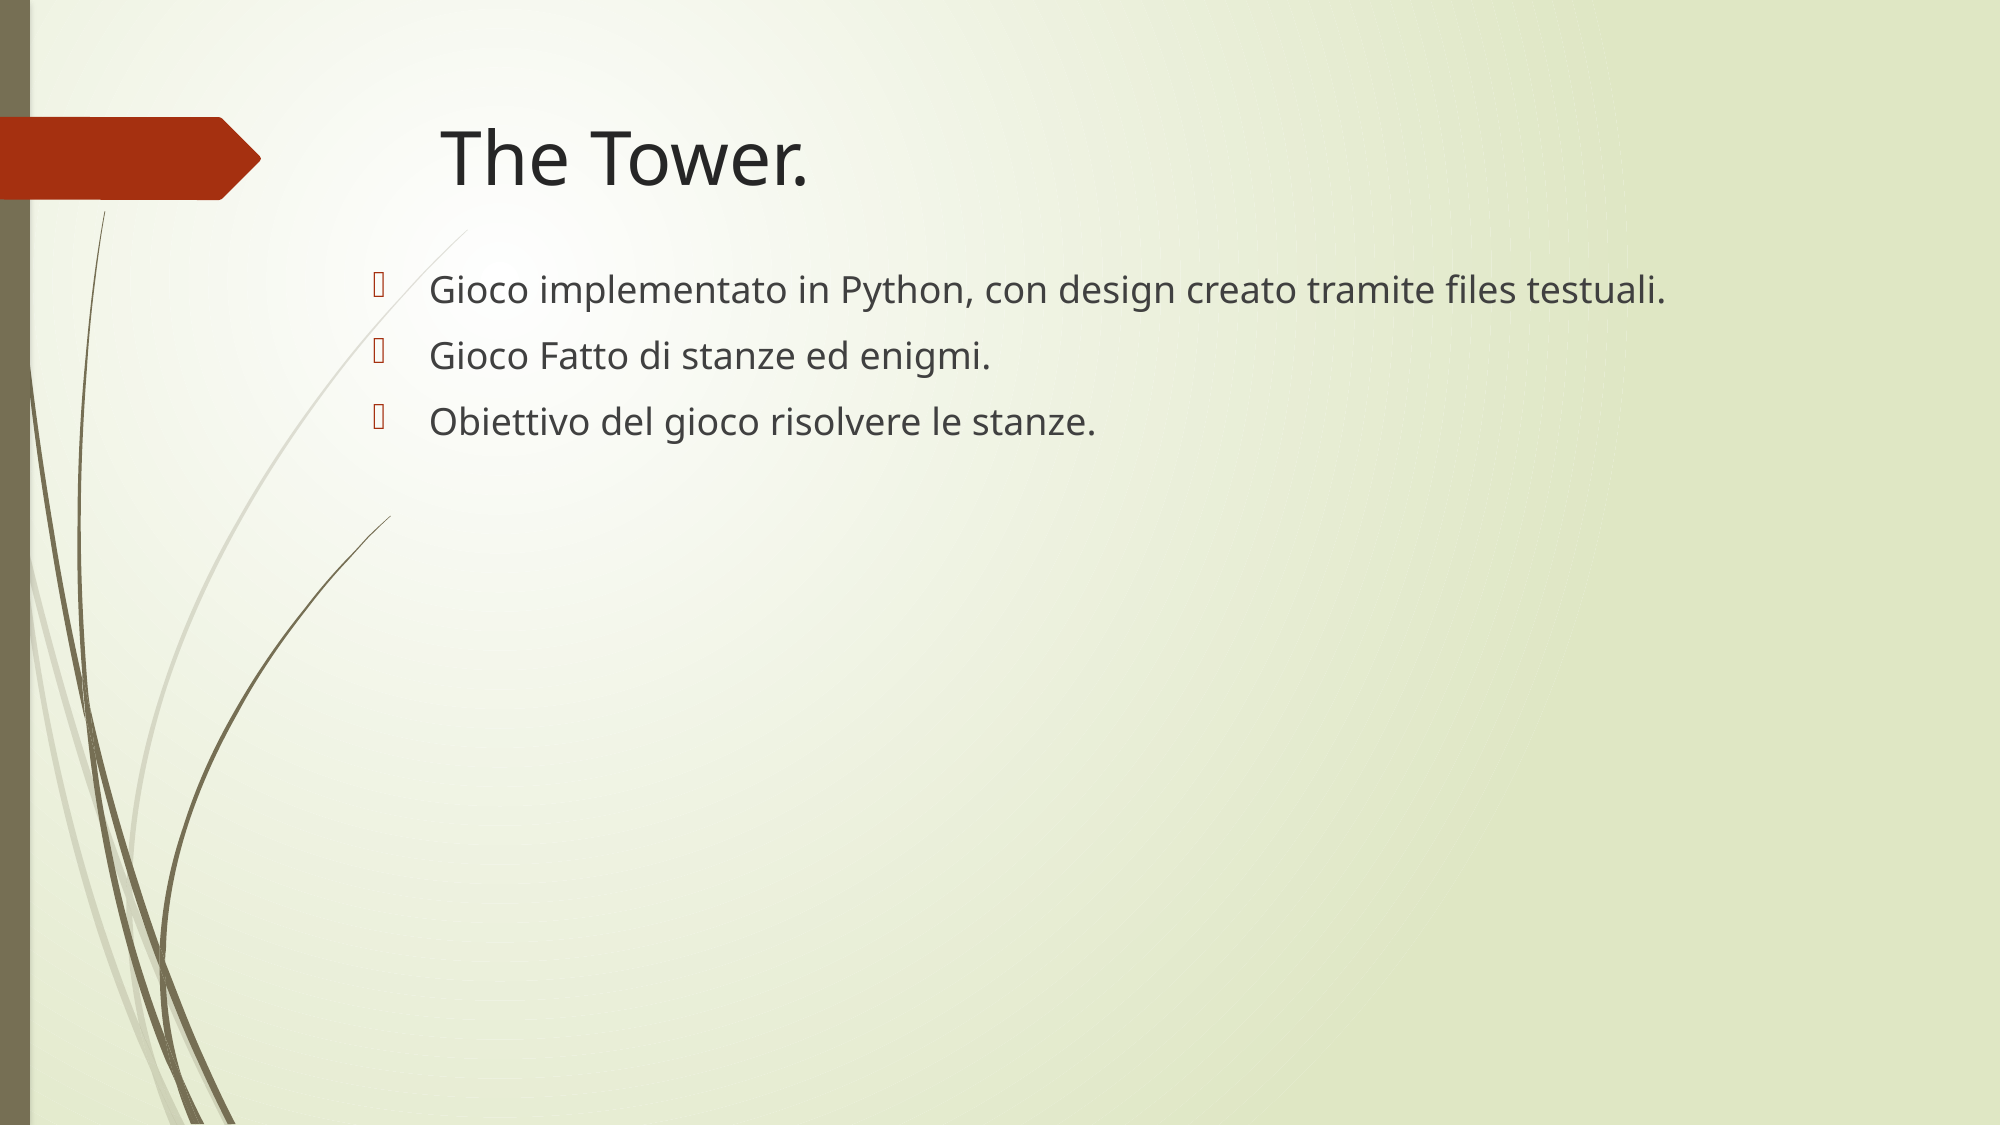

# The Tower.
Gioco implementato in Python, con design creato tramite files testuali.
Gioco Fatto di stanze ed enigmi.
Obiettivo del gioco risolvere le stanze.